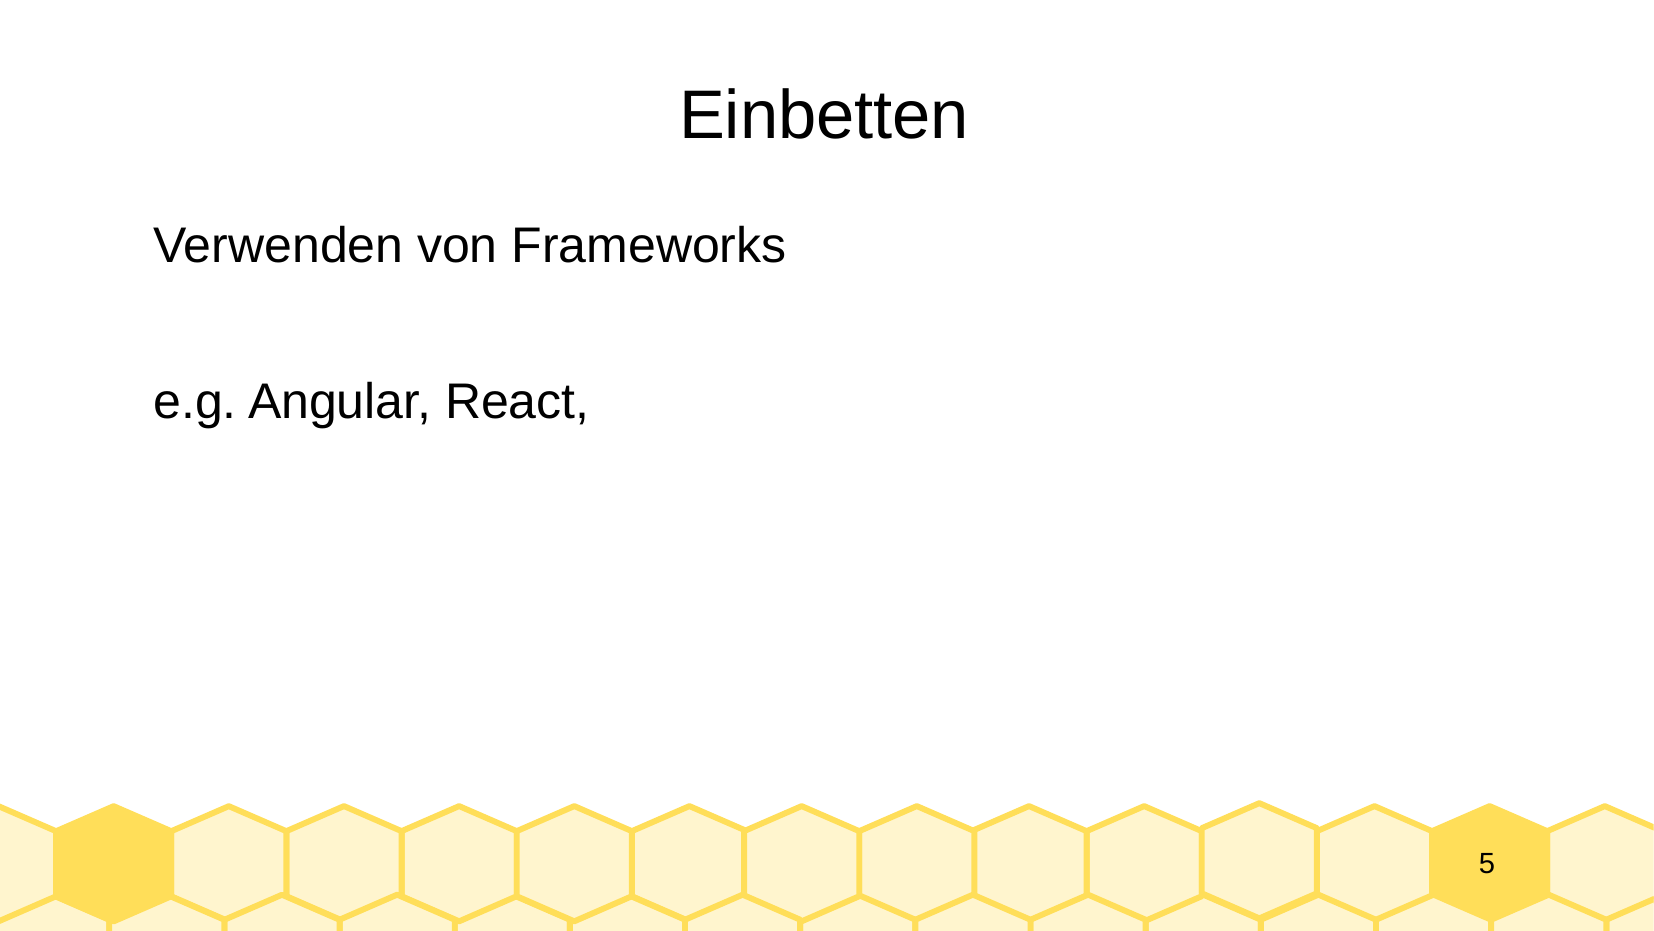

# Einbetten
Verwenden von Frameworks
e.g. Angular, React,